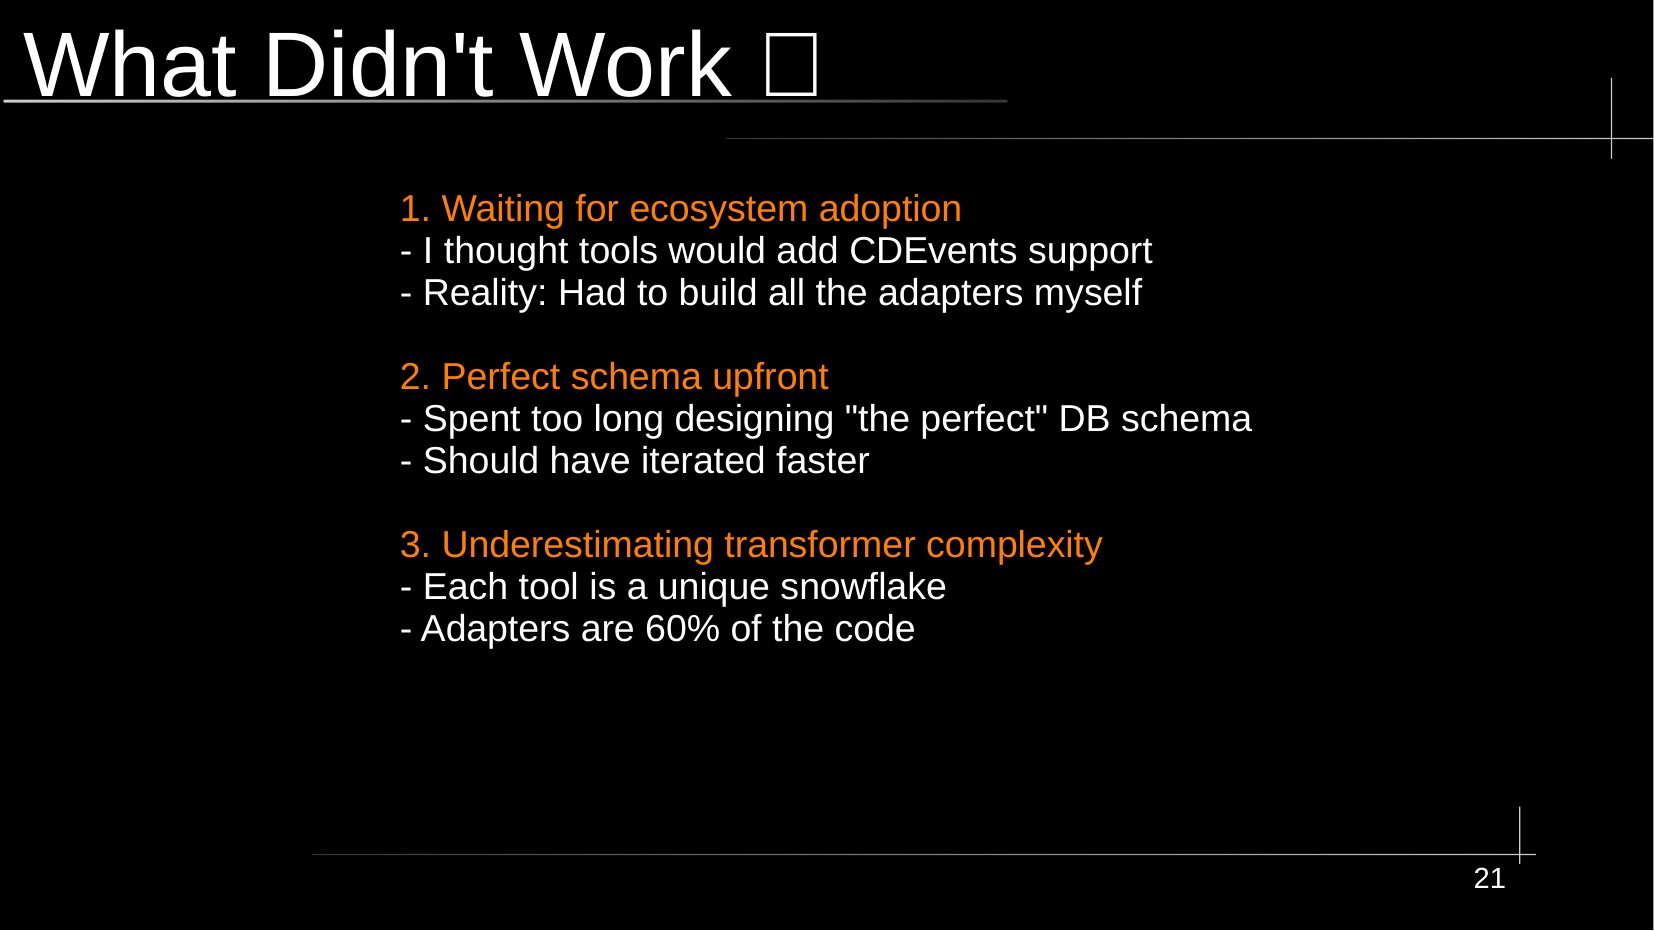

# What Didn't Work ❌
1. Waiting for ecosystem adoption
- I thought tools would add CDEvents support
- Reality: Had to build all the adapters myself
2. Perfect schema upfront
- Spent too long designing "the perfect" DB schema
- Should have iterated faster
3. Underestimating transformer complexity
- Each tool is a unique snowflake
- Adapters are 60% of the code
21